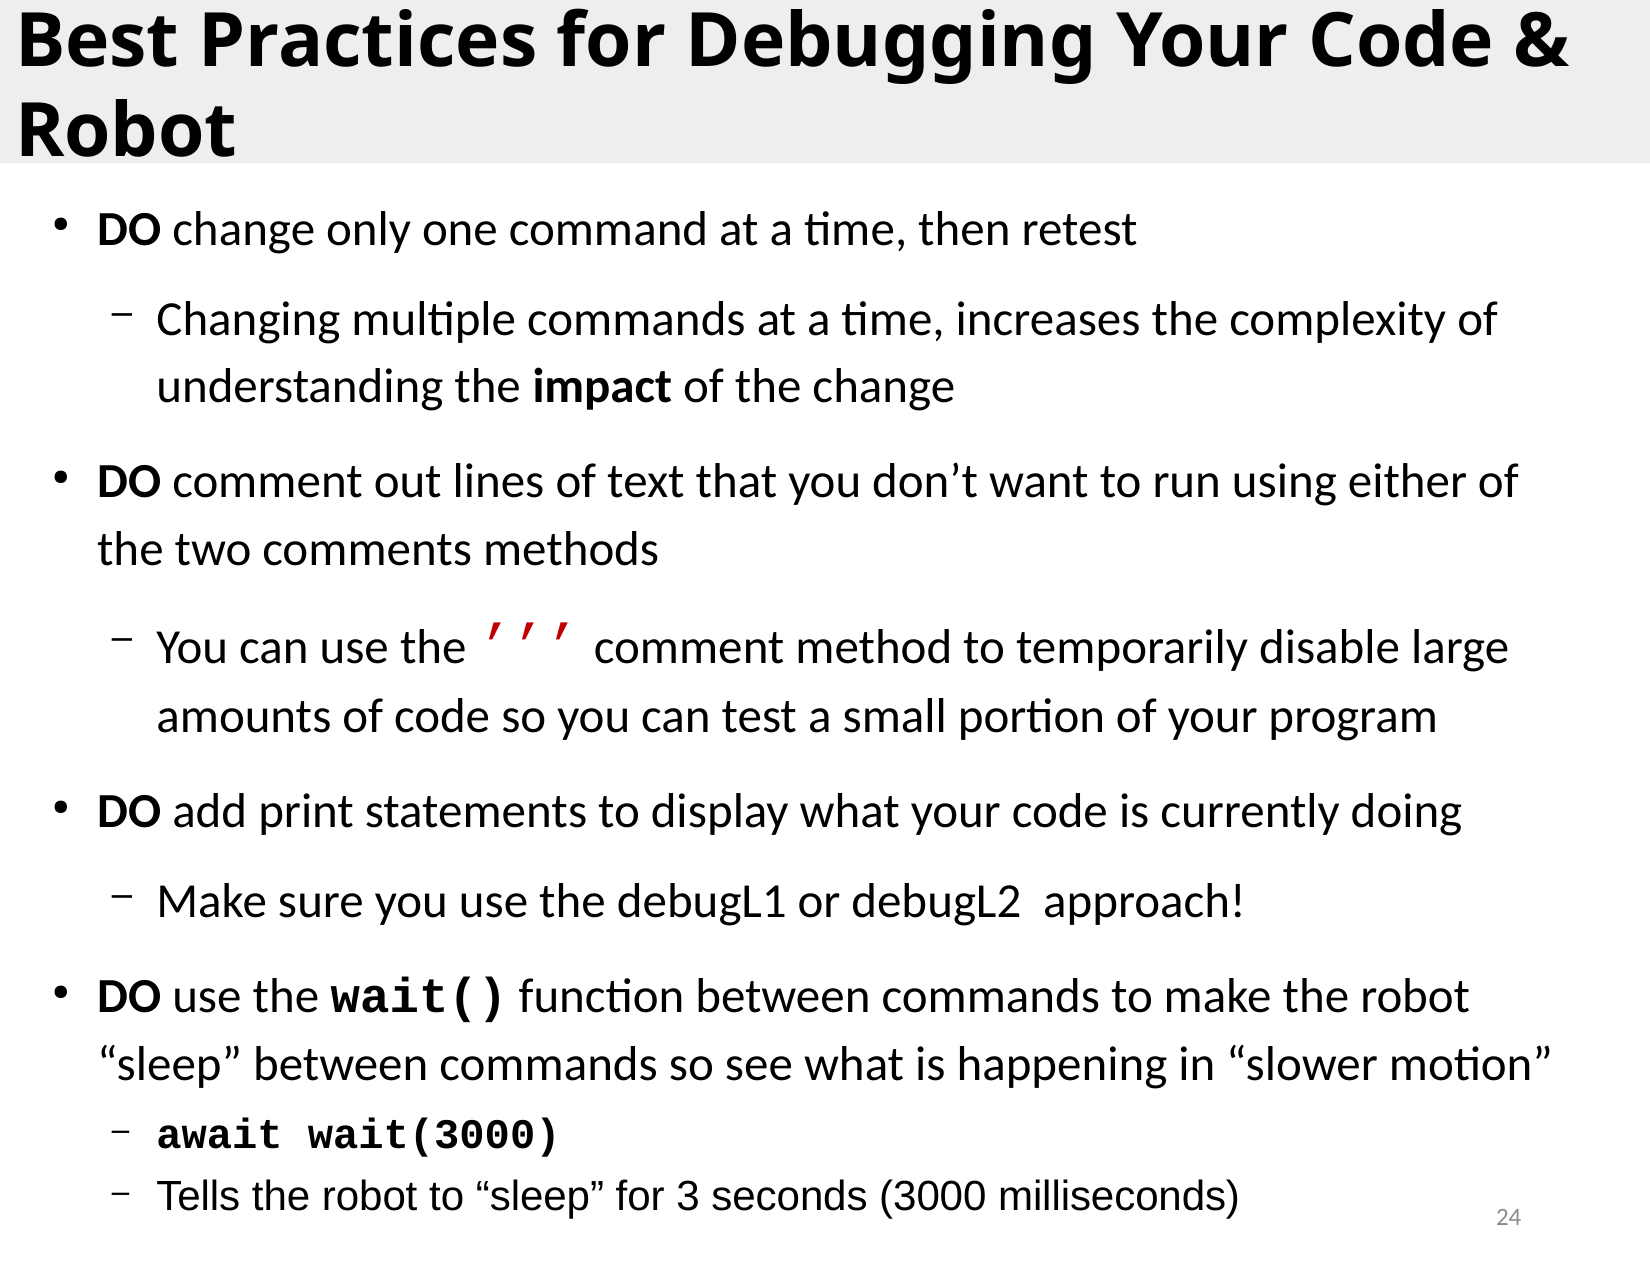

Best Practices for Debugging Your Code & Robot
# DO change only one command at a time, then retest
Changing multiple commands at a time, increases the complexity of understanding the impact of the change
DO comment out lines of text that you don’t want to run using either of the two comments methods
You can use the ’’’ comment method to temporarily disable large amounts of code so you can test a small portion of your program
DO add print statements to display what your code is currently doing
Make sure you use the debugL1 or debugL2 approach!
DO use the wait() function between commands to make the robot “sleep” between commands so see what is happening in “slower motion”
await wait(3000)
Tells the robot to “sleep” for 3 seconds (3000 milliseconds)
24